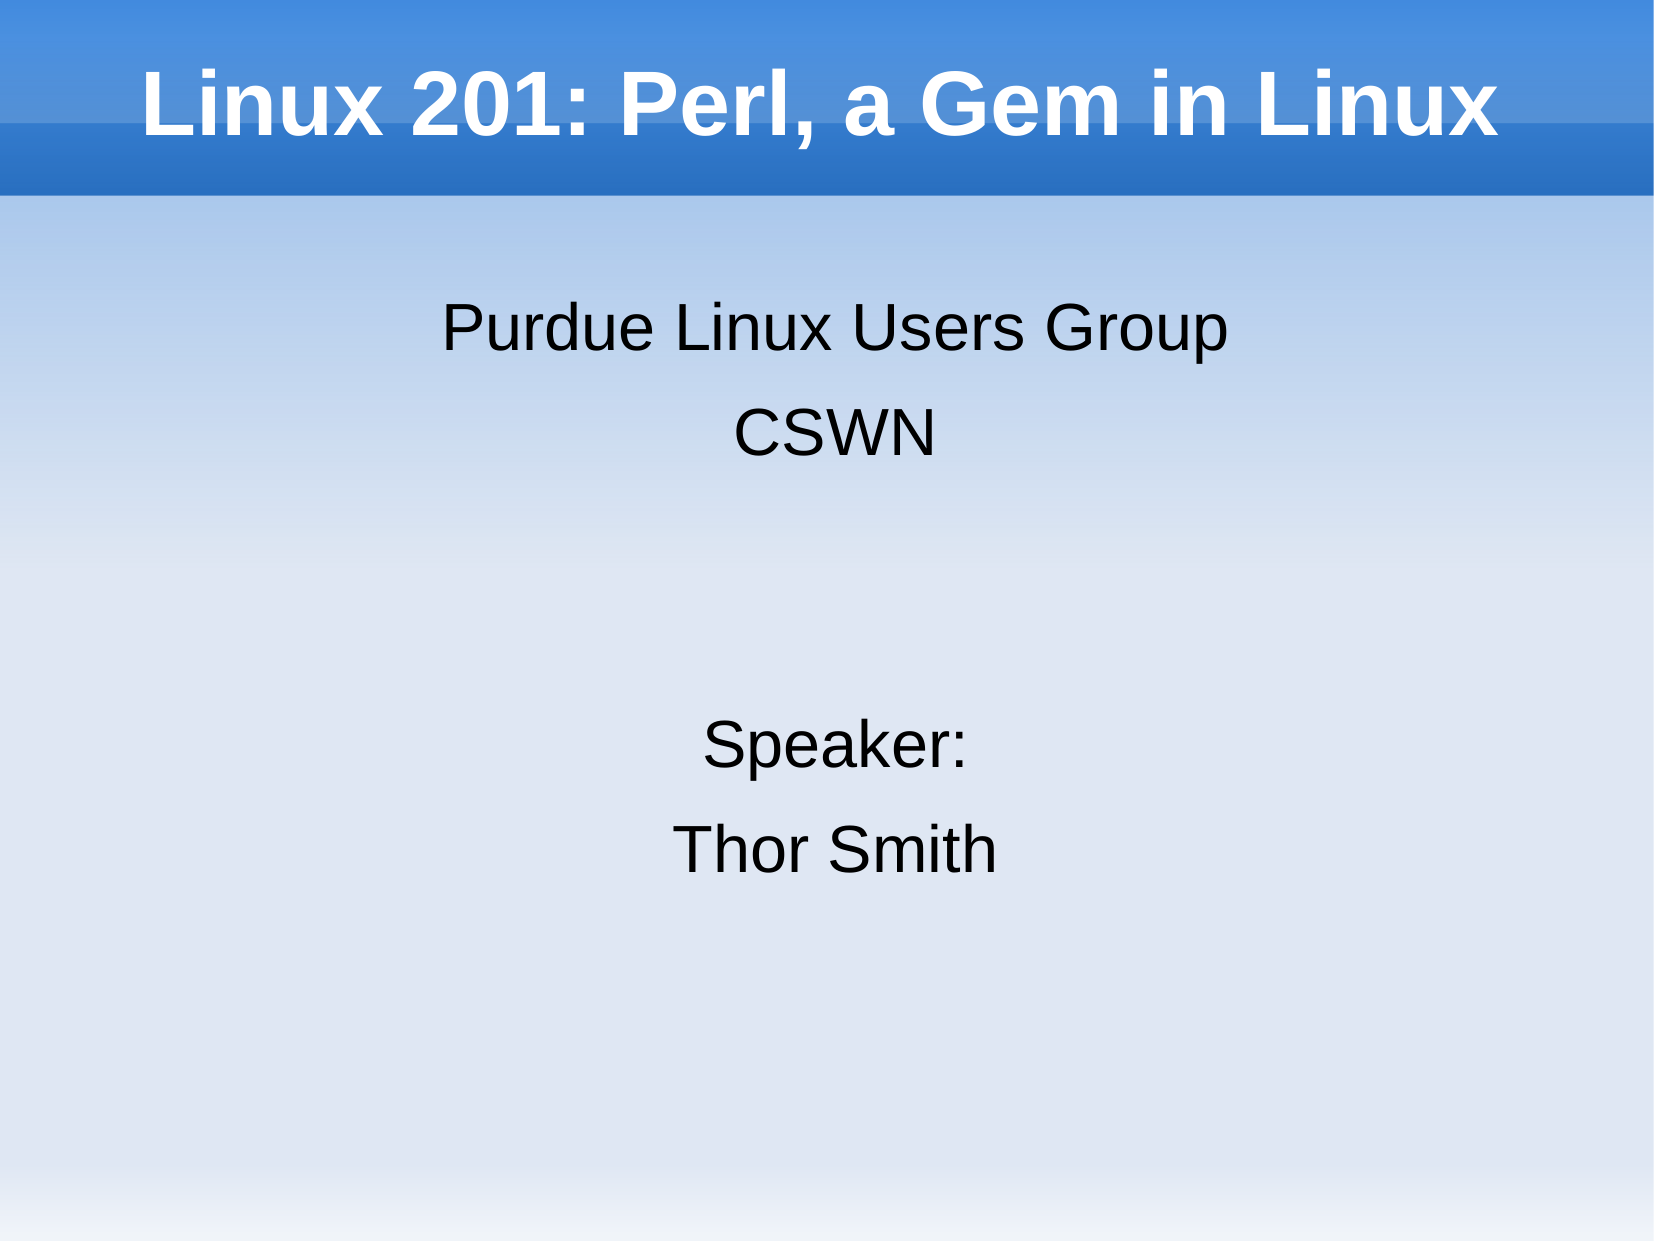

# Linux 201: Perl, a Gem in Linux
Purdue Linux Users Group
CSWN
Speaker:
Thor Smith